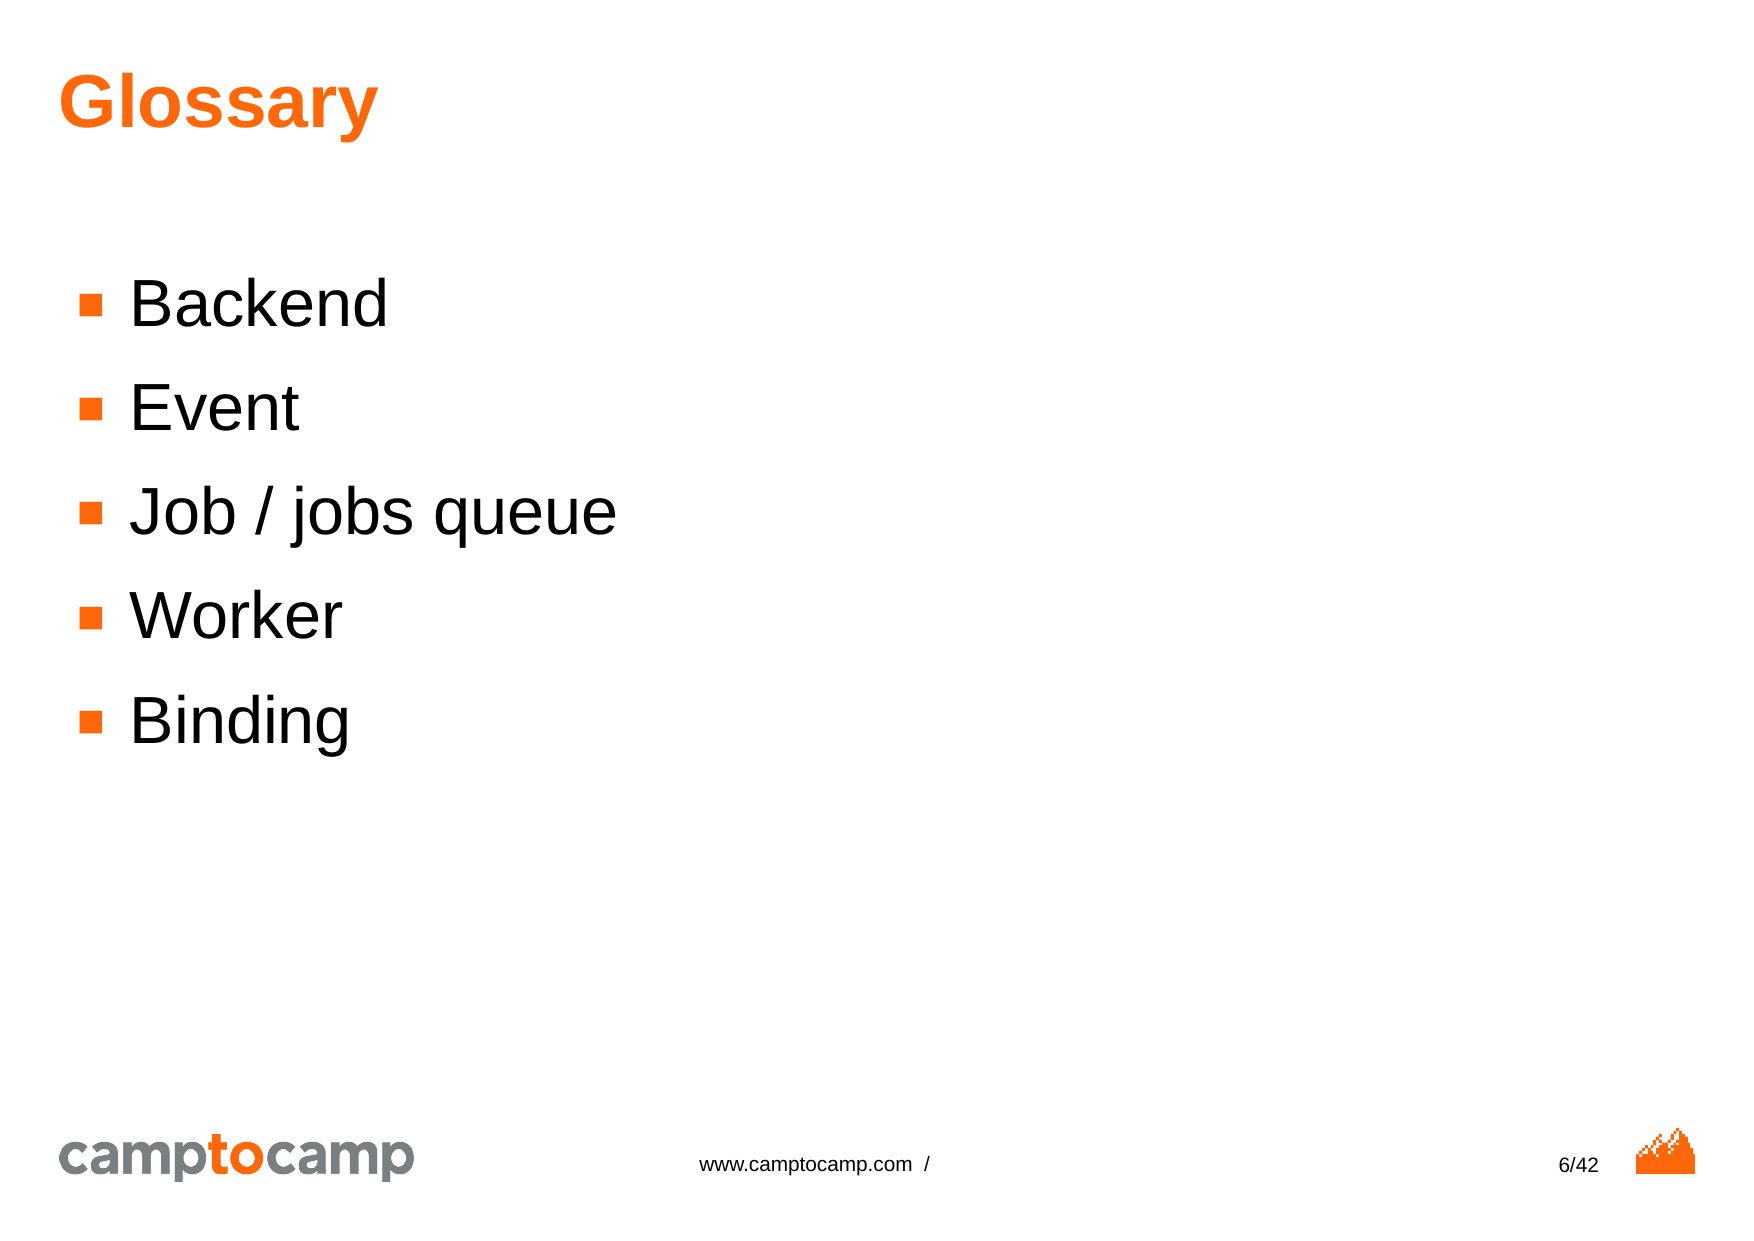

# Glossary
Backend
Event
Job / jobs queue
Worker
Binding